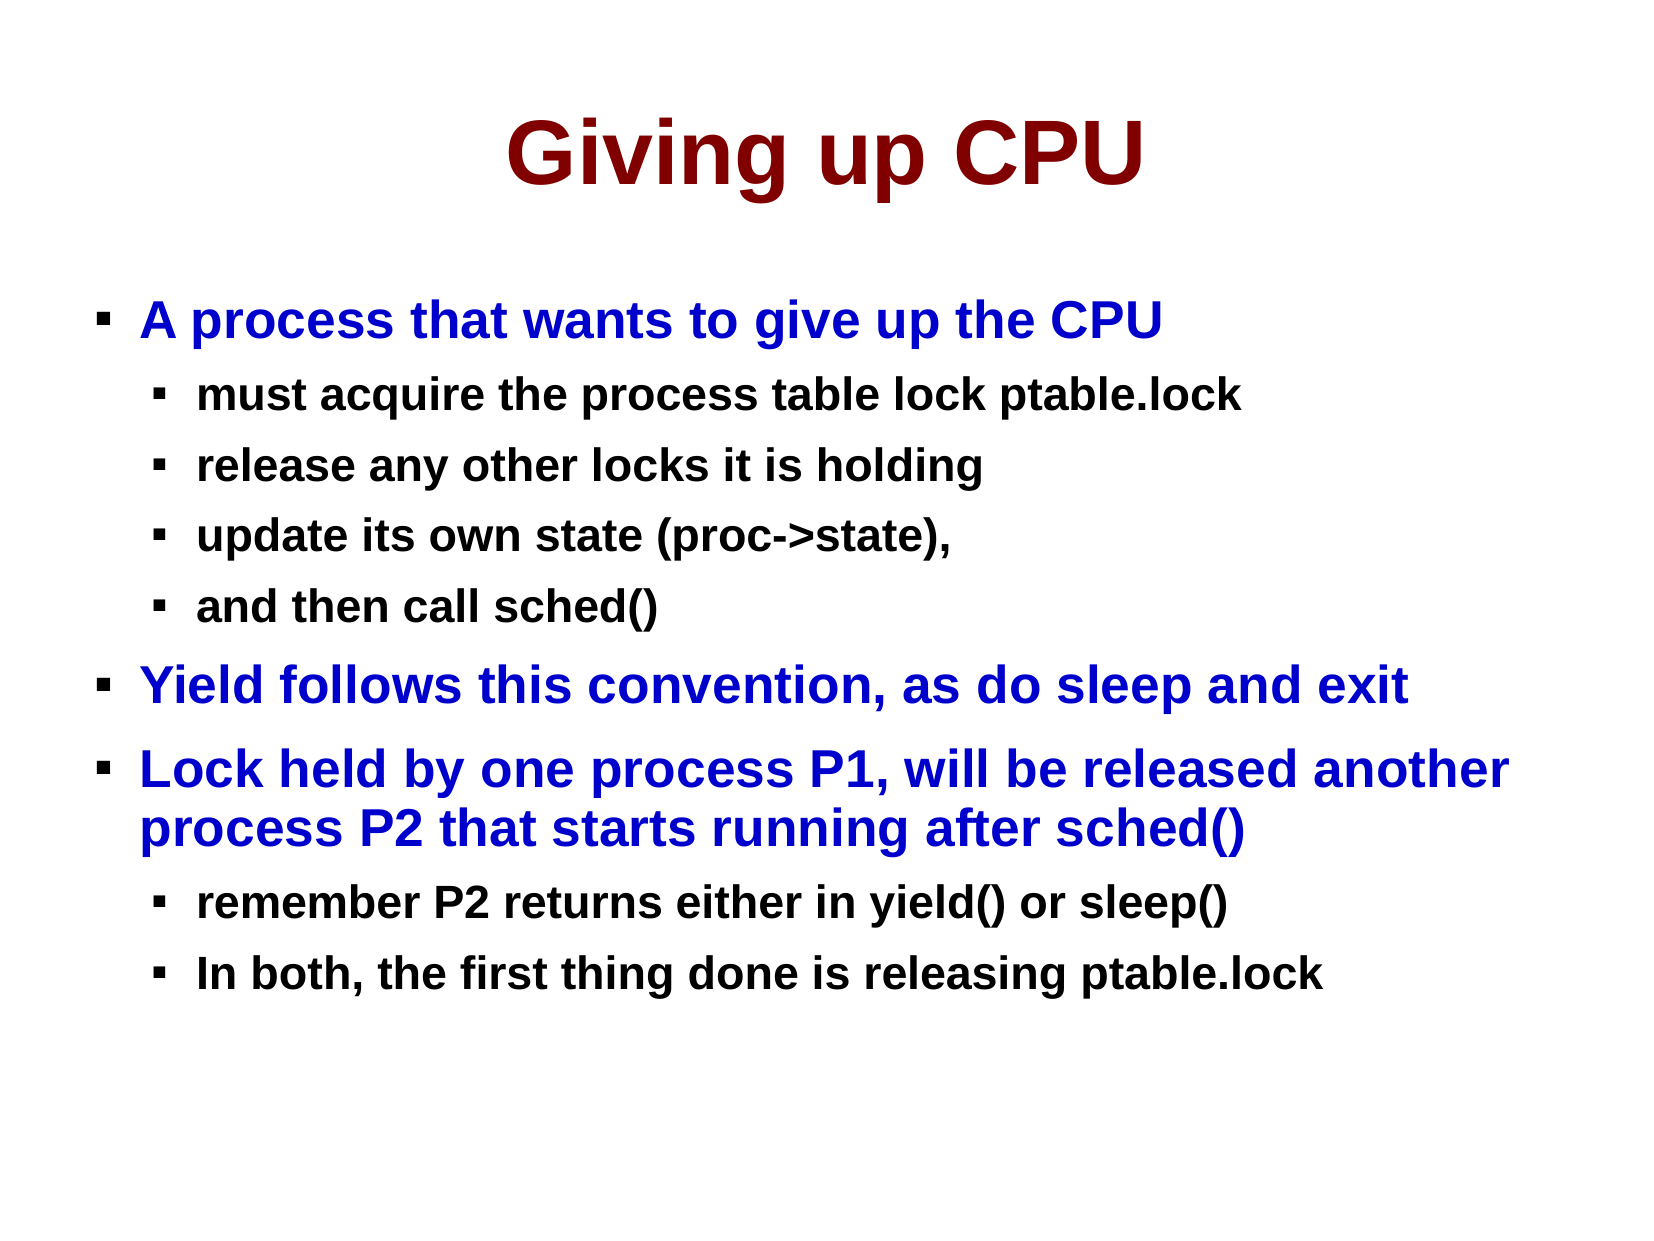

# Giving up CPU
A process that wants to give up the CPU
must acquire the process table lock ptable.lock
release any other locks it is holding
update its own state (proc->state),
and then call sched()
Yield follows this convention, as do sleep and exit
Lock held by one process P1, will be released another process P2 that starts running after sched()
remember P2 returns either in yield() or sleep()
In both, the first thing done is releasing ptable.lock